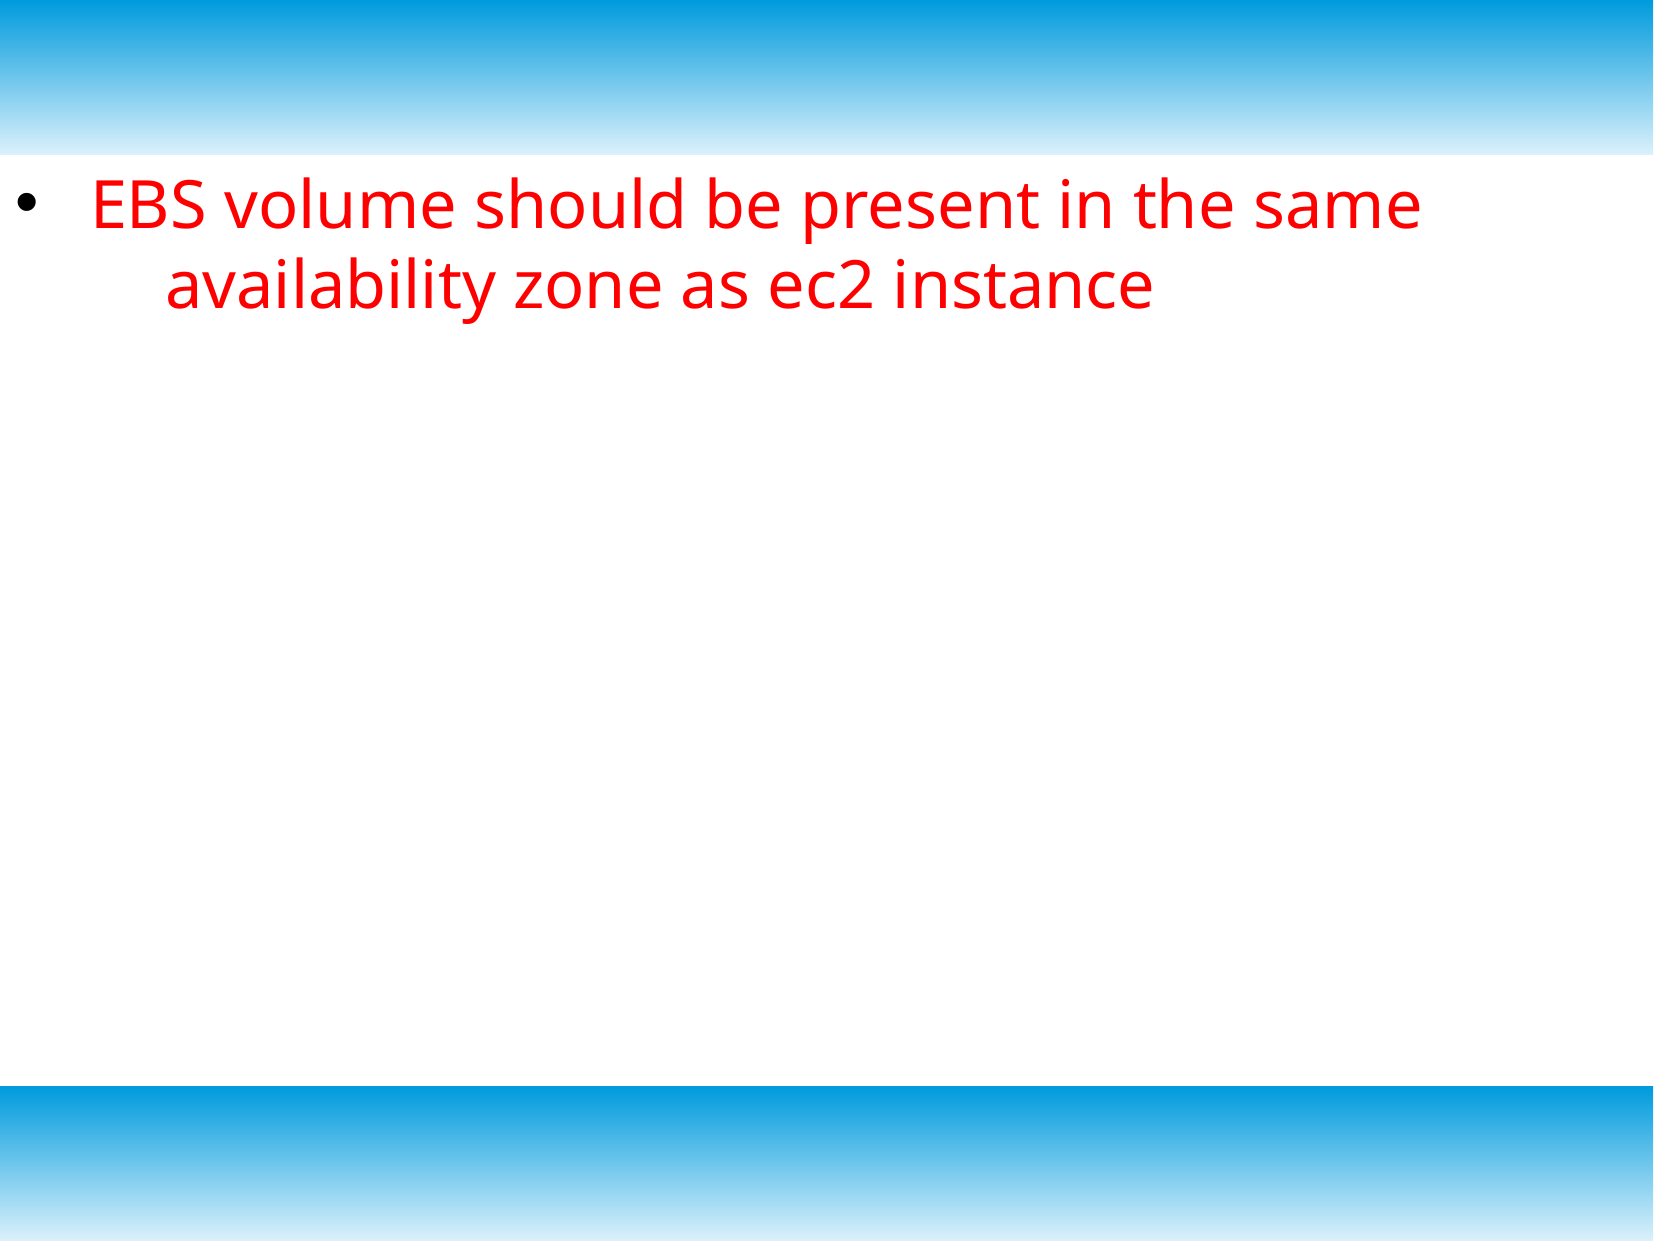

EBS volume should be present in the same availability zone as ec2 instance